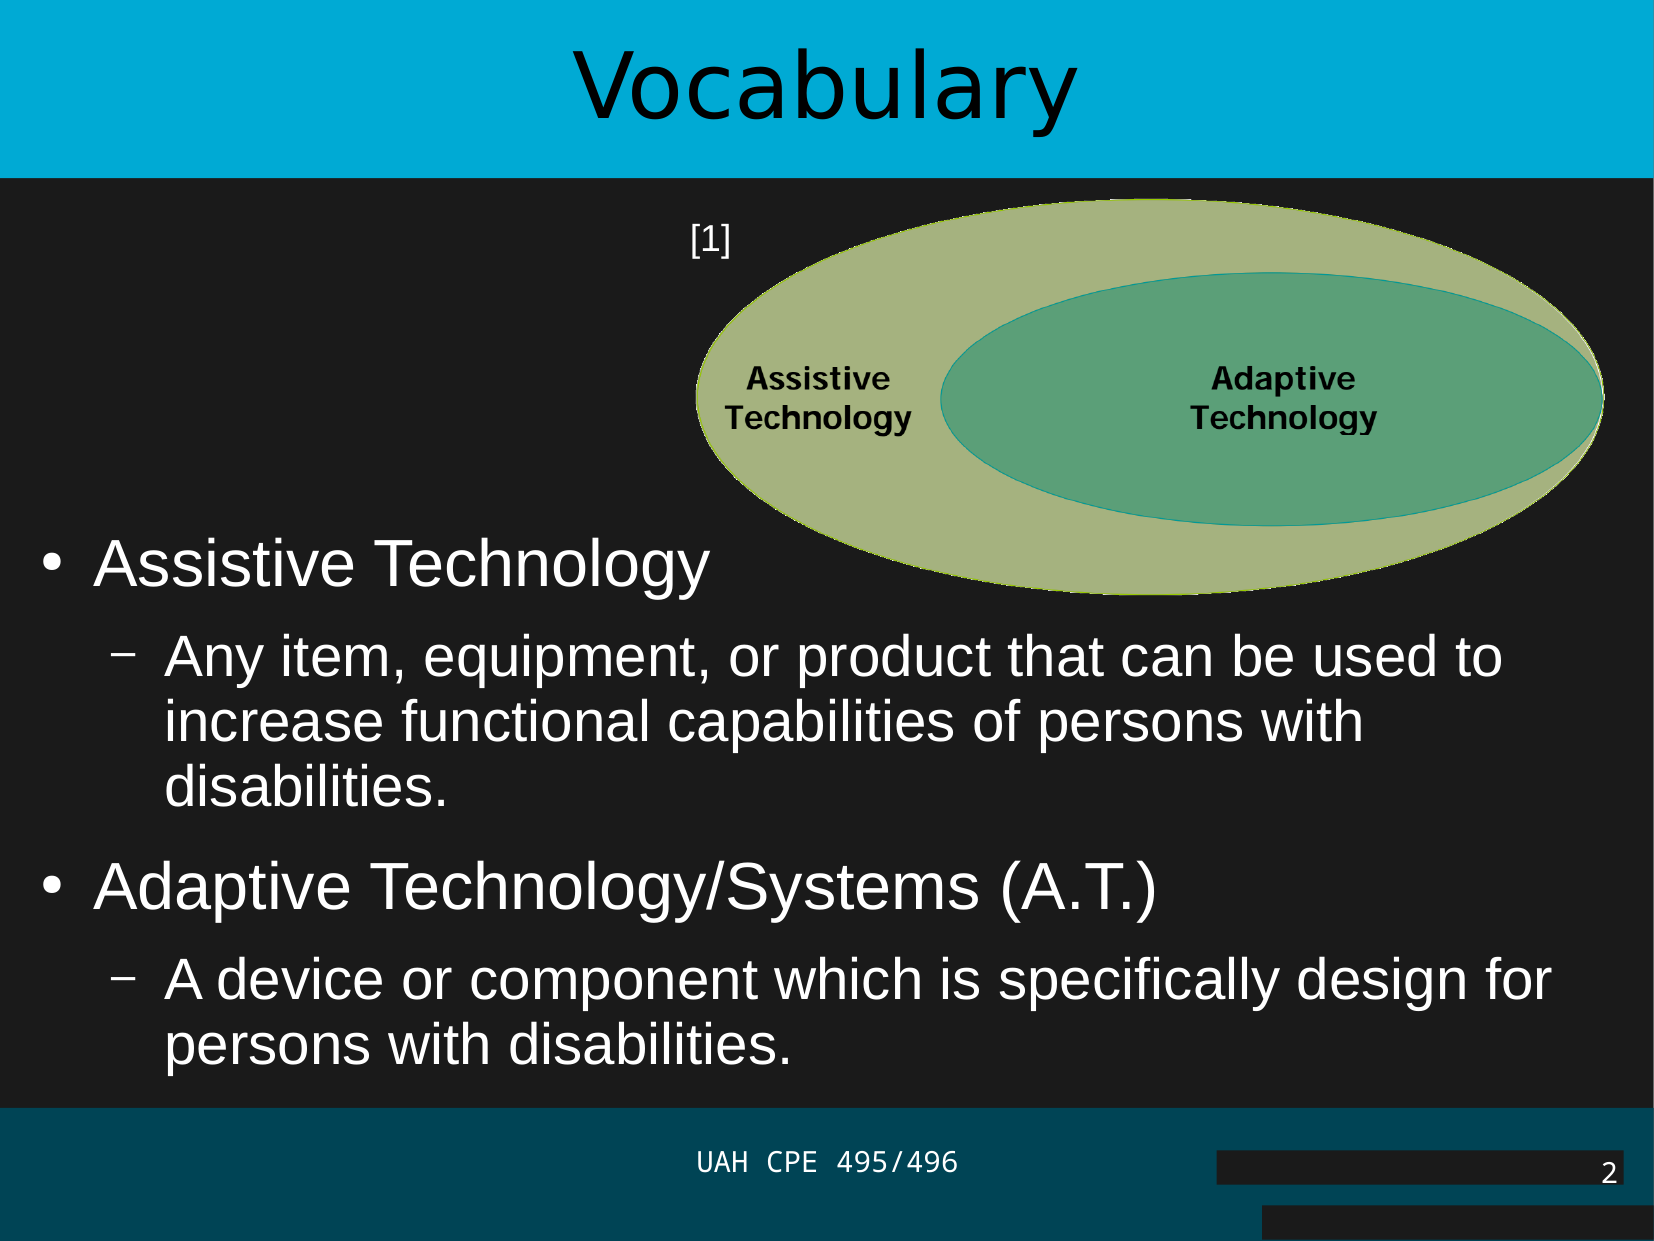

# Vocabulary
[1]
Assistive Technology
Any item, equipment, or product that can be used to increase functional capabilities of persons with disabilities.
Adaptive Technology/Systems (A.T.)
A device or component which is specifically design for persons with disabilities.
UAH CPE 495/496
2